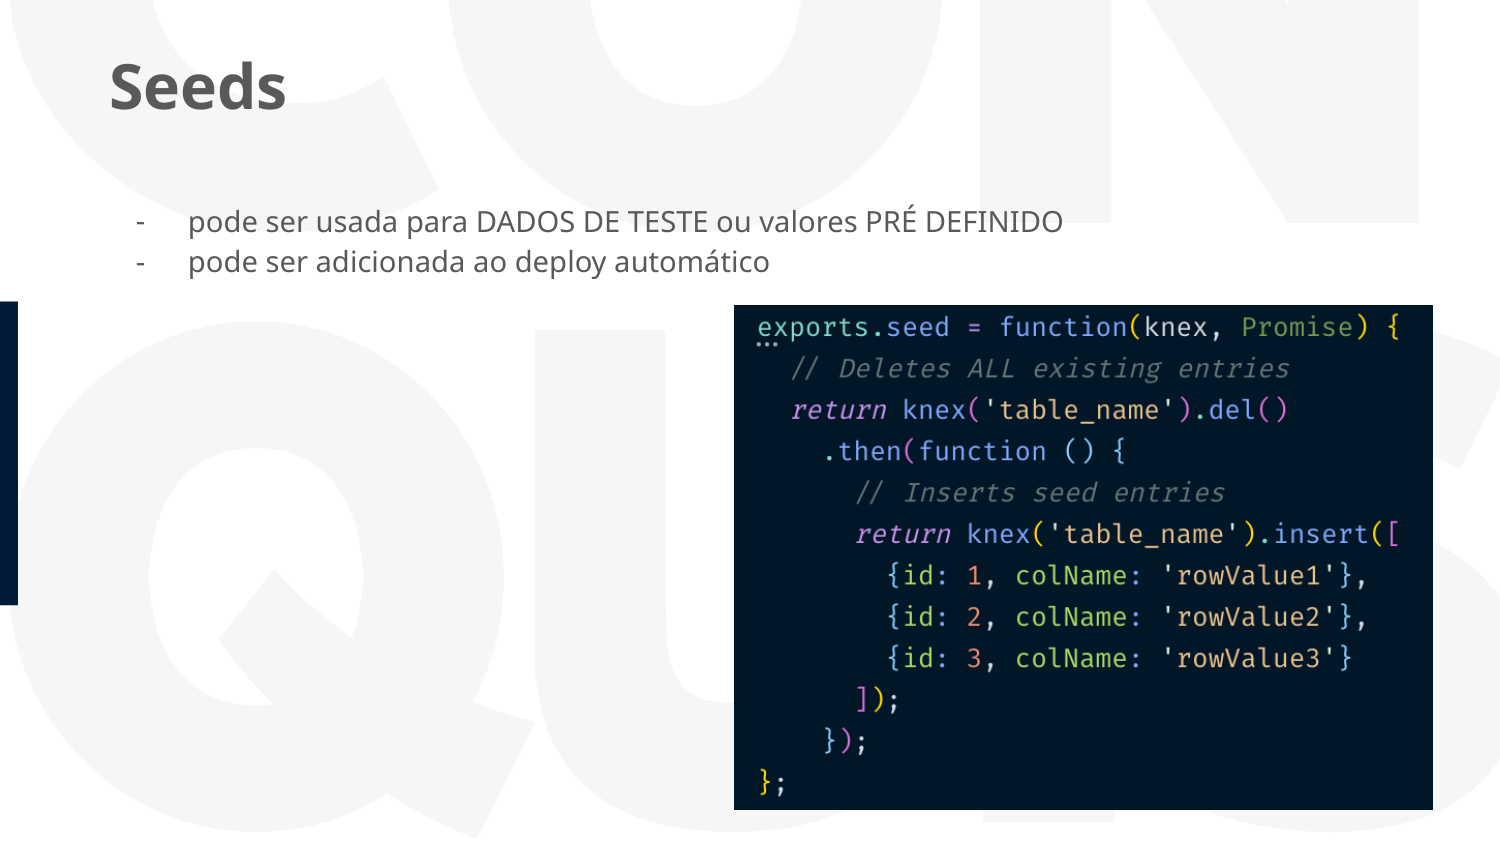

# Seeds
pode ser usada para DADOS DE TESTE ou valores PRÉ DEFINIDO
pode ser adicionada ao deploy automático